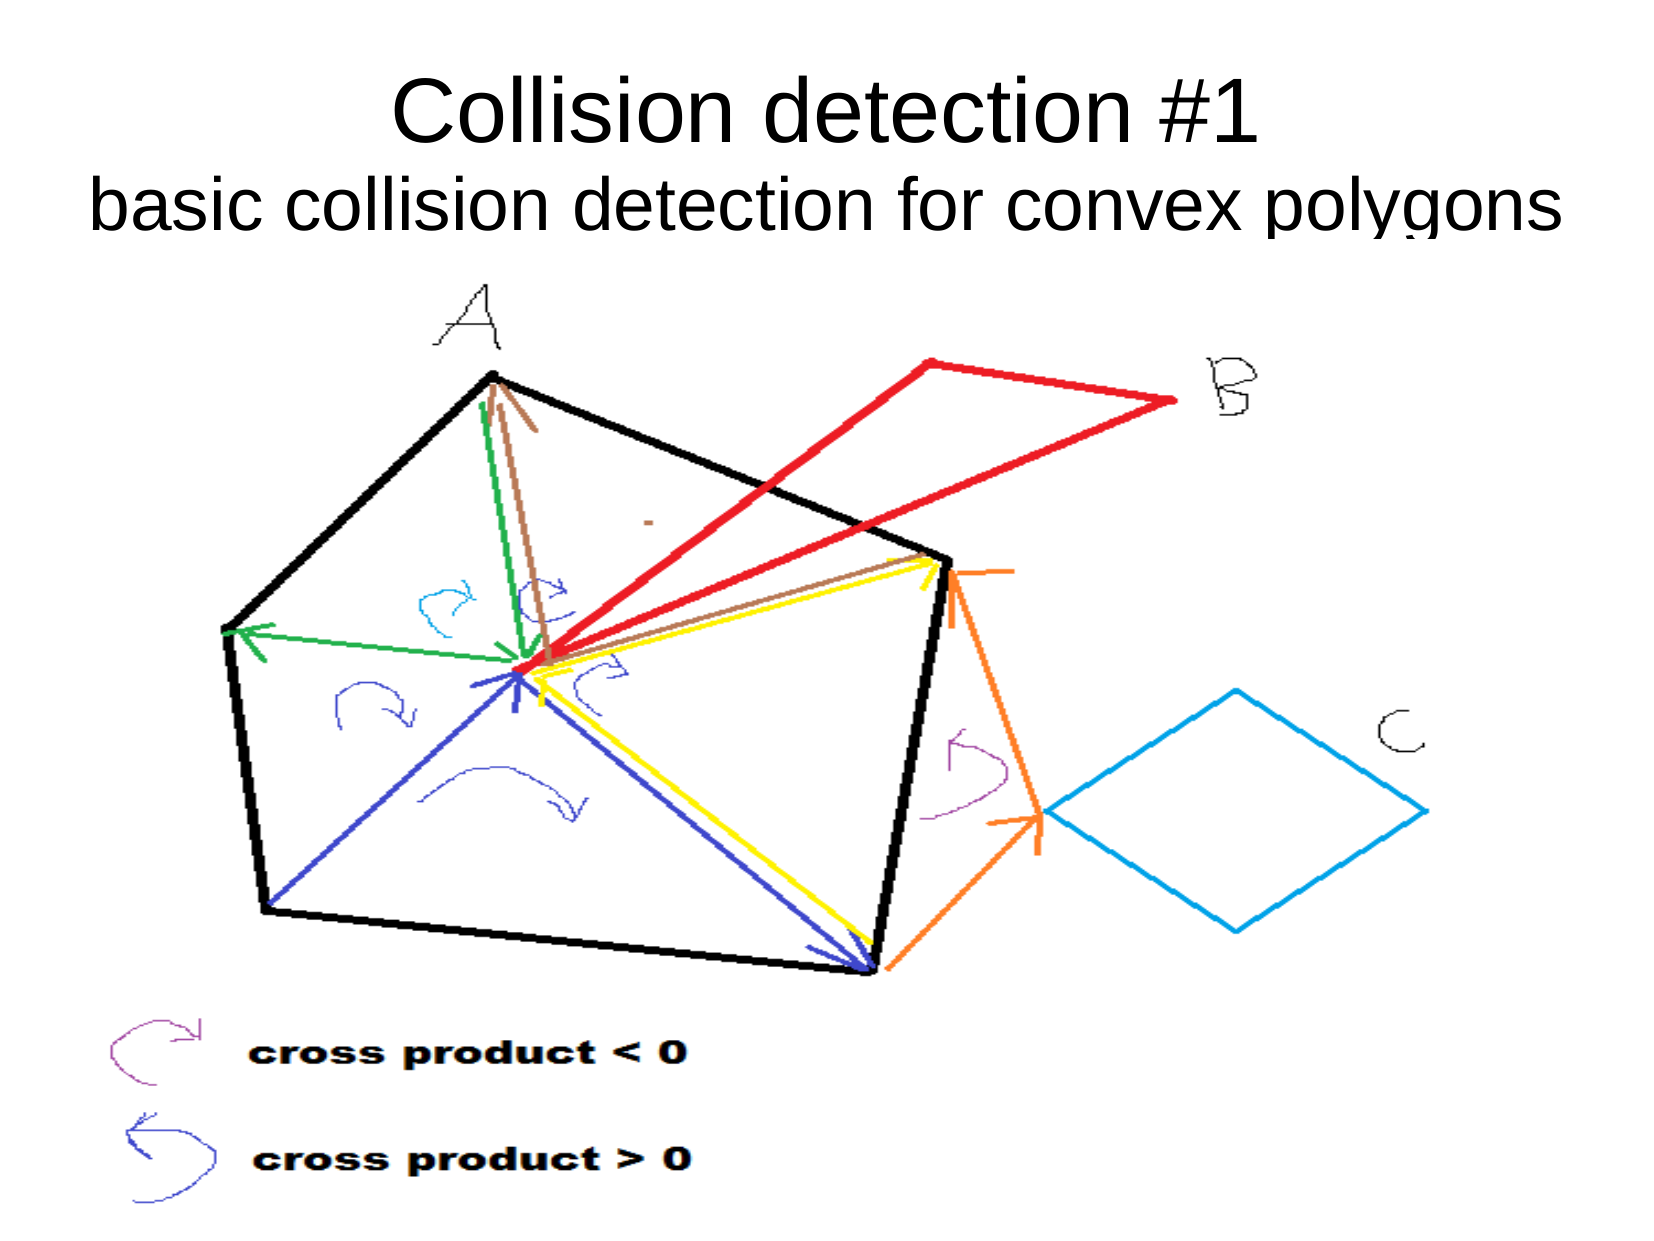

# Collision detection #1 basic collision detection for convex polygons